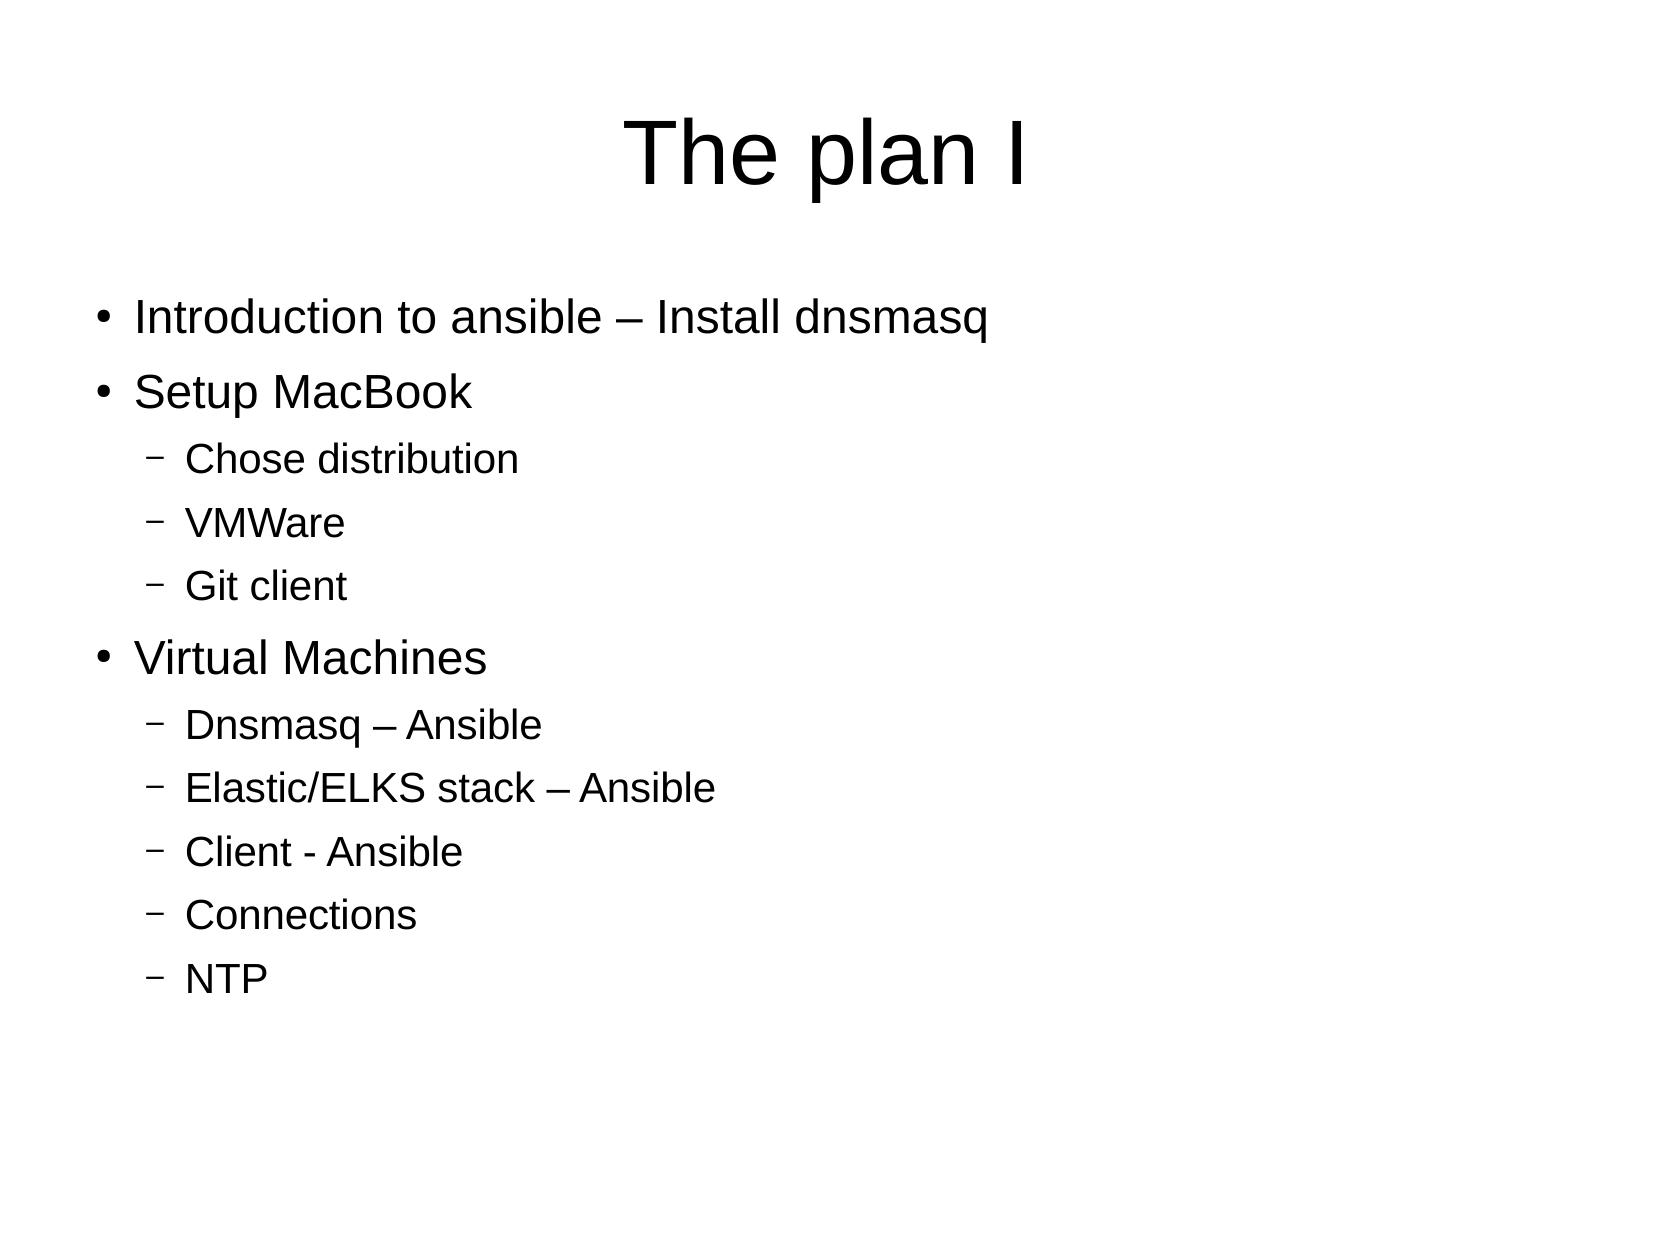

# The plan I
Introduction to ansible – Install dnsmasq
Setup MacBook
Chose distribution
VMWare
Git client
Virtual Machines
Dnsmasq – Ansible
Elastic/ELKS stack – Ansible
Client - Ansible
Connections
NTP